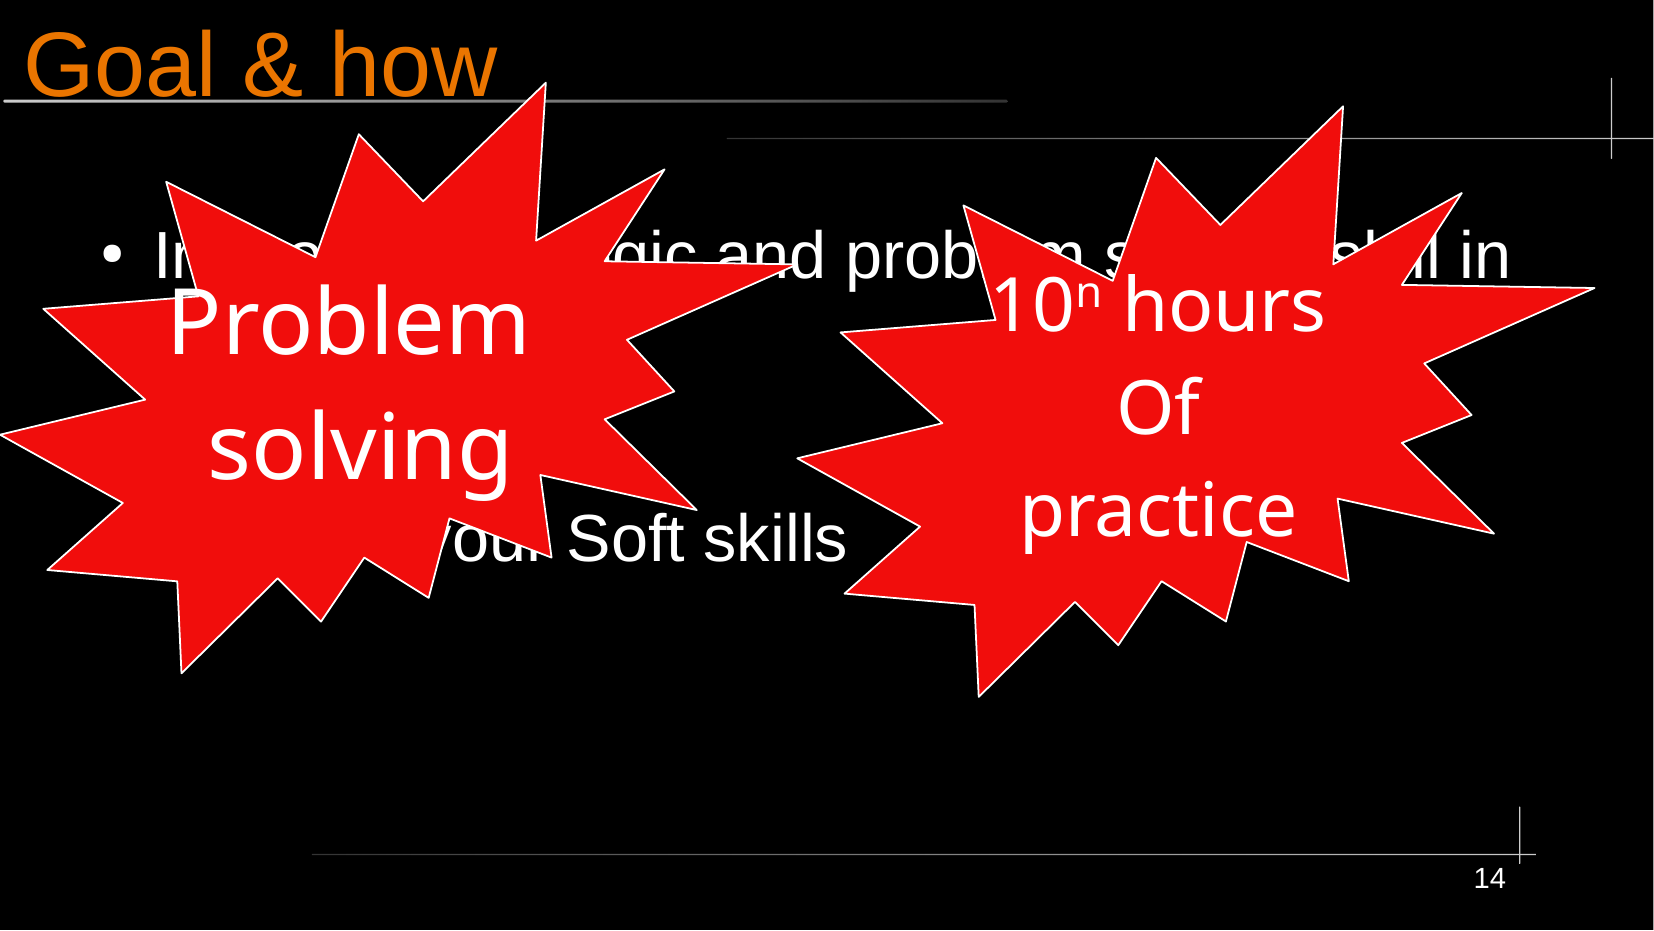

# Goal & how
Problem
solving
10n hours
Of
practice
Improve your logic and problem solving skill in CS,
Work on your Soft skills
14